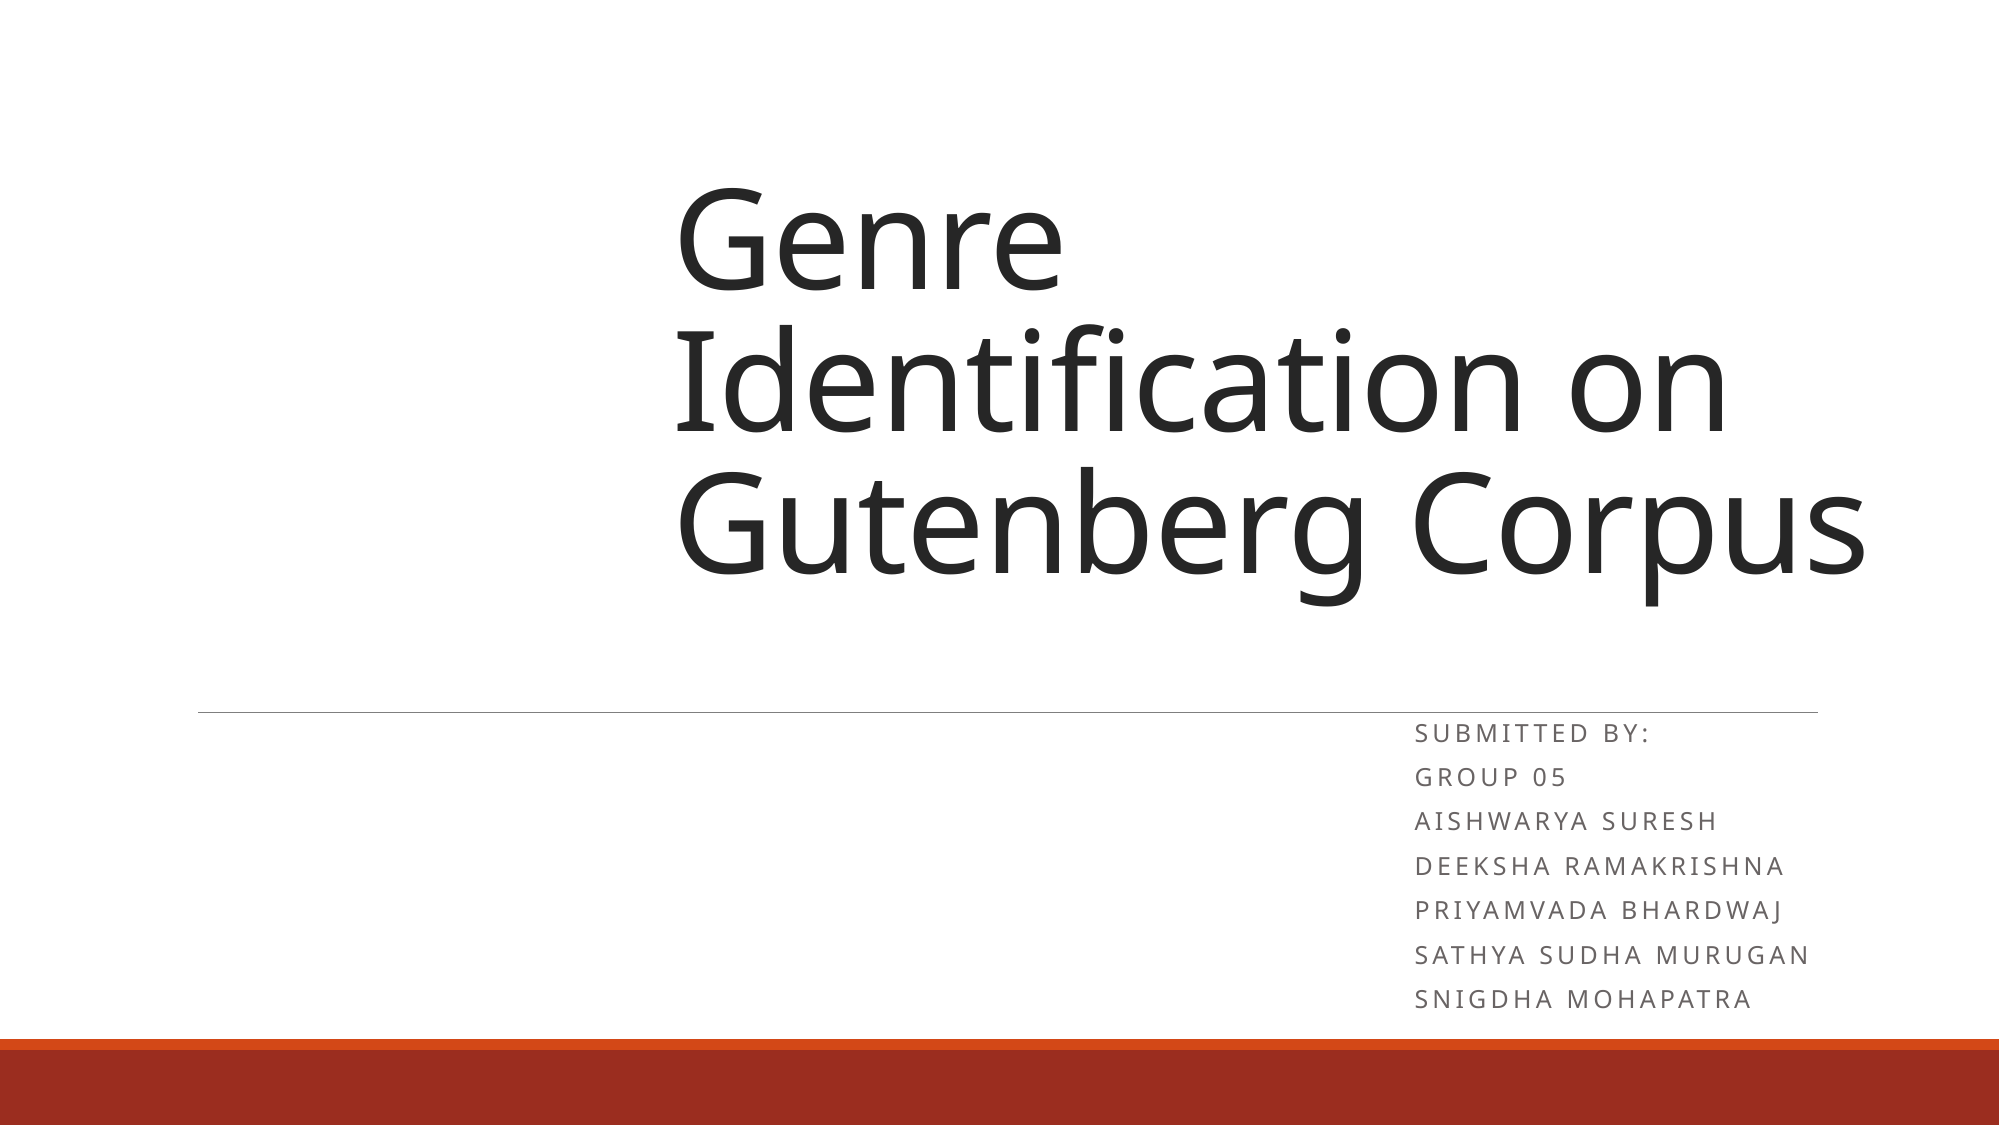

# Genre Identification on Gutenberg Corpus
Submitted by:
Group 05
Aishwarya Suresh
Deeksha Ramakrishna
Priyamvada Bhardwaj
Sathya Sudha Murugan
Snigdha Mohapatra